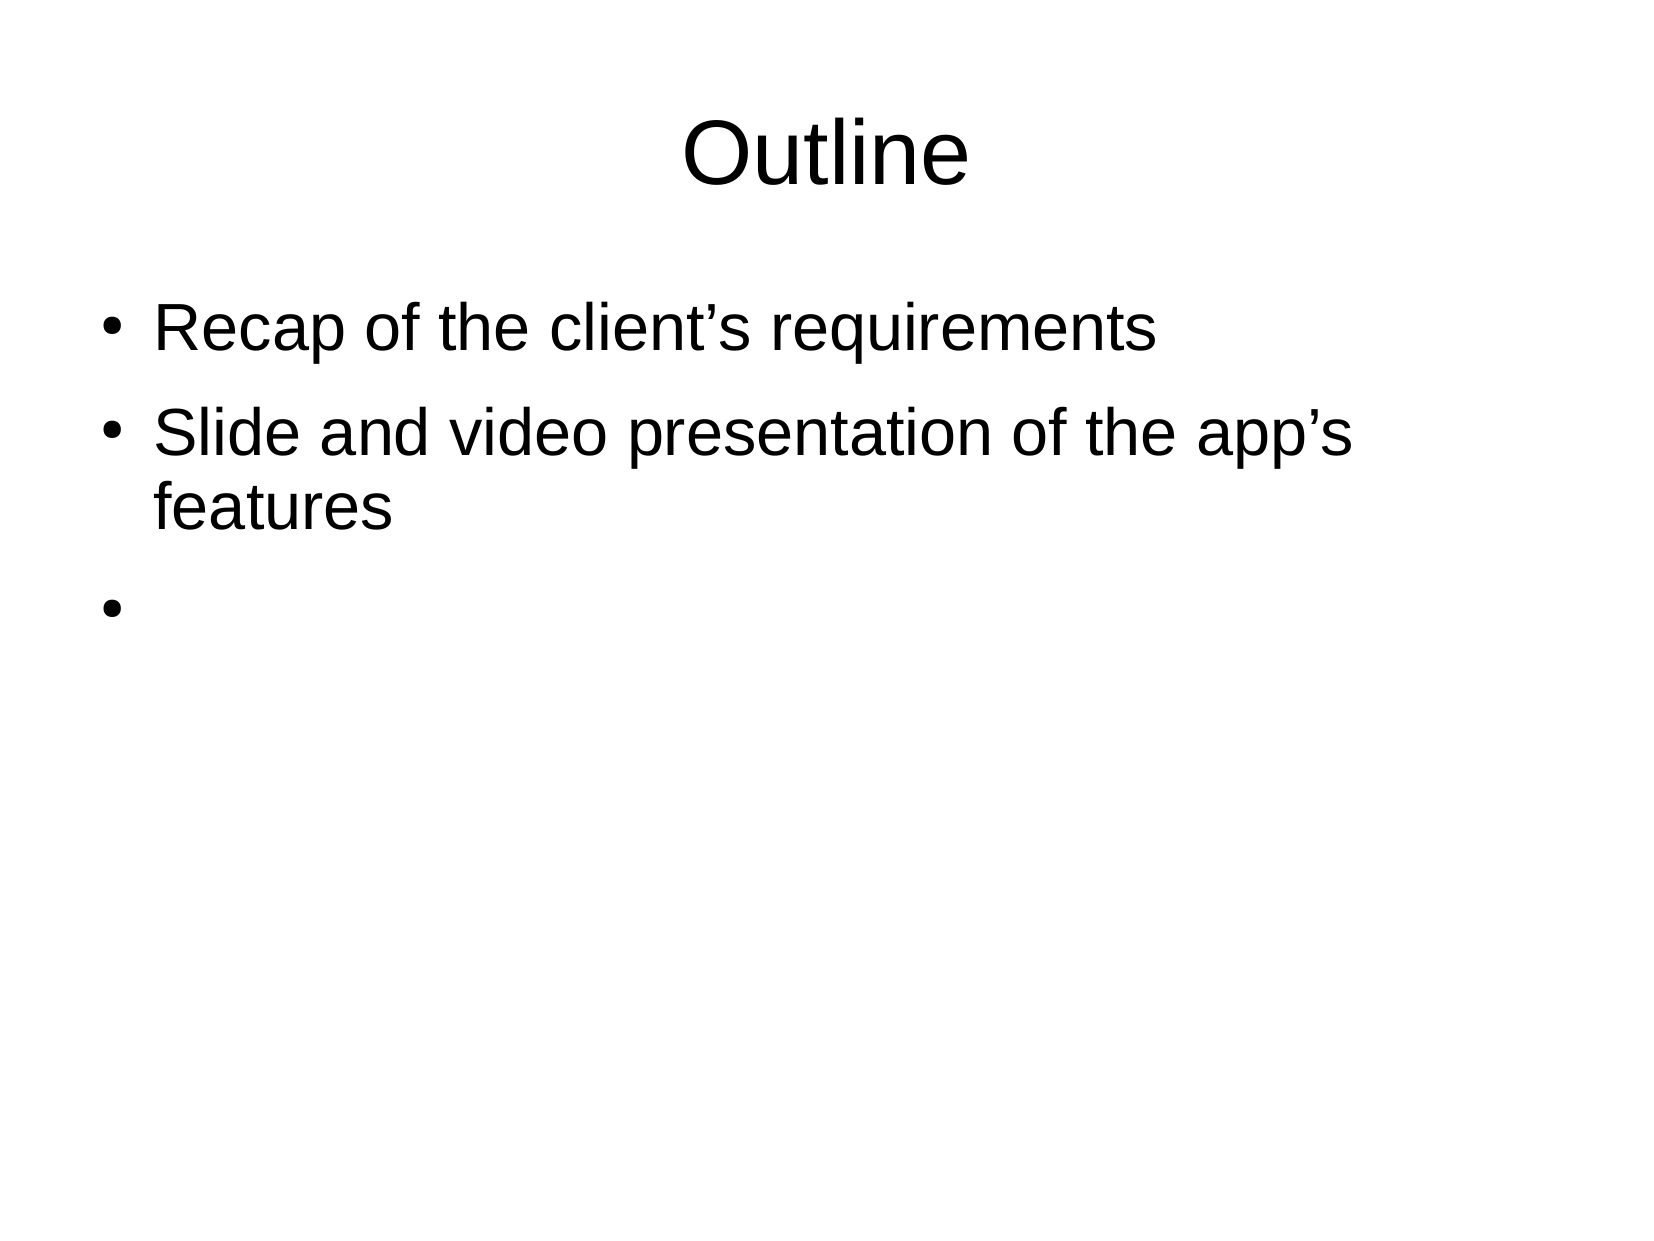

# Outline
Recap of the client’s requirements
Slide and video presentation of the app’s features